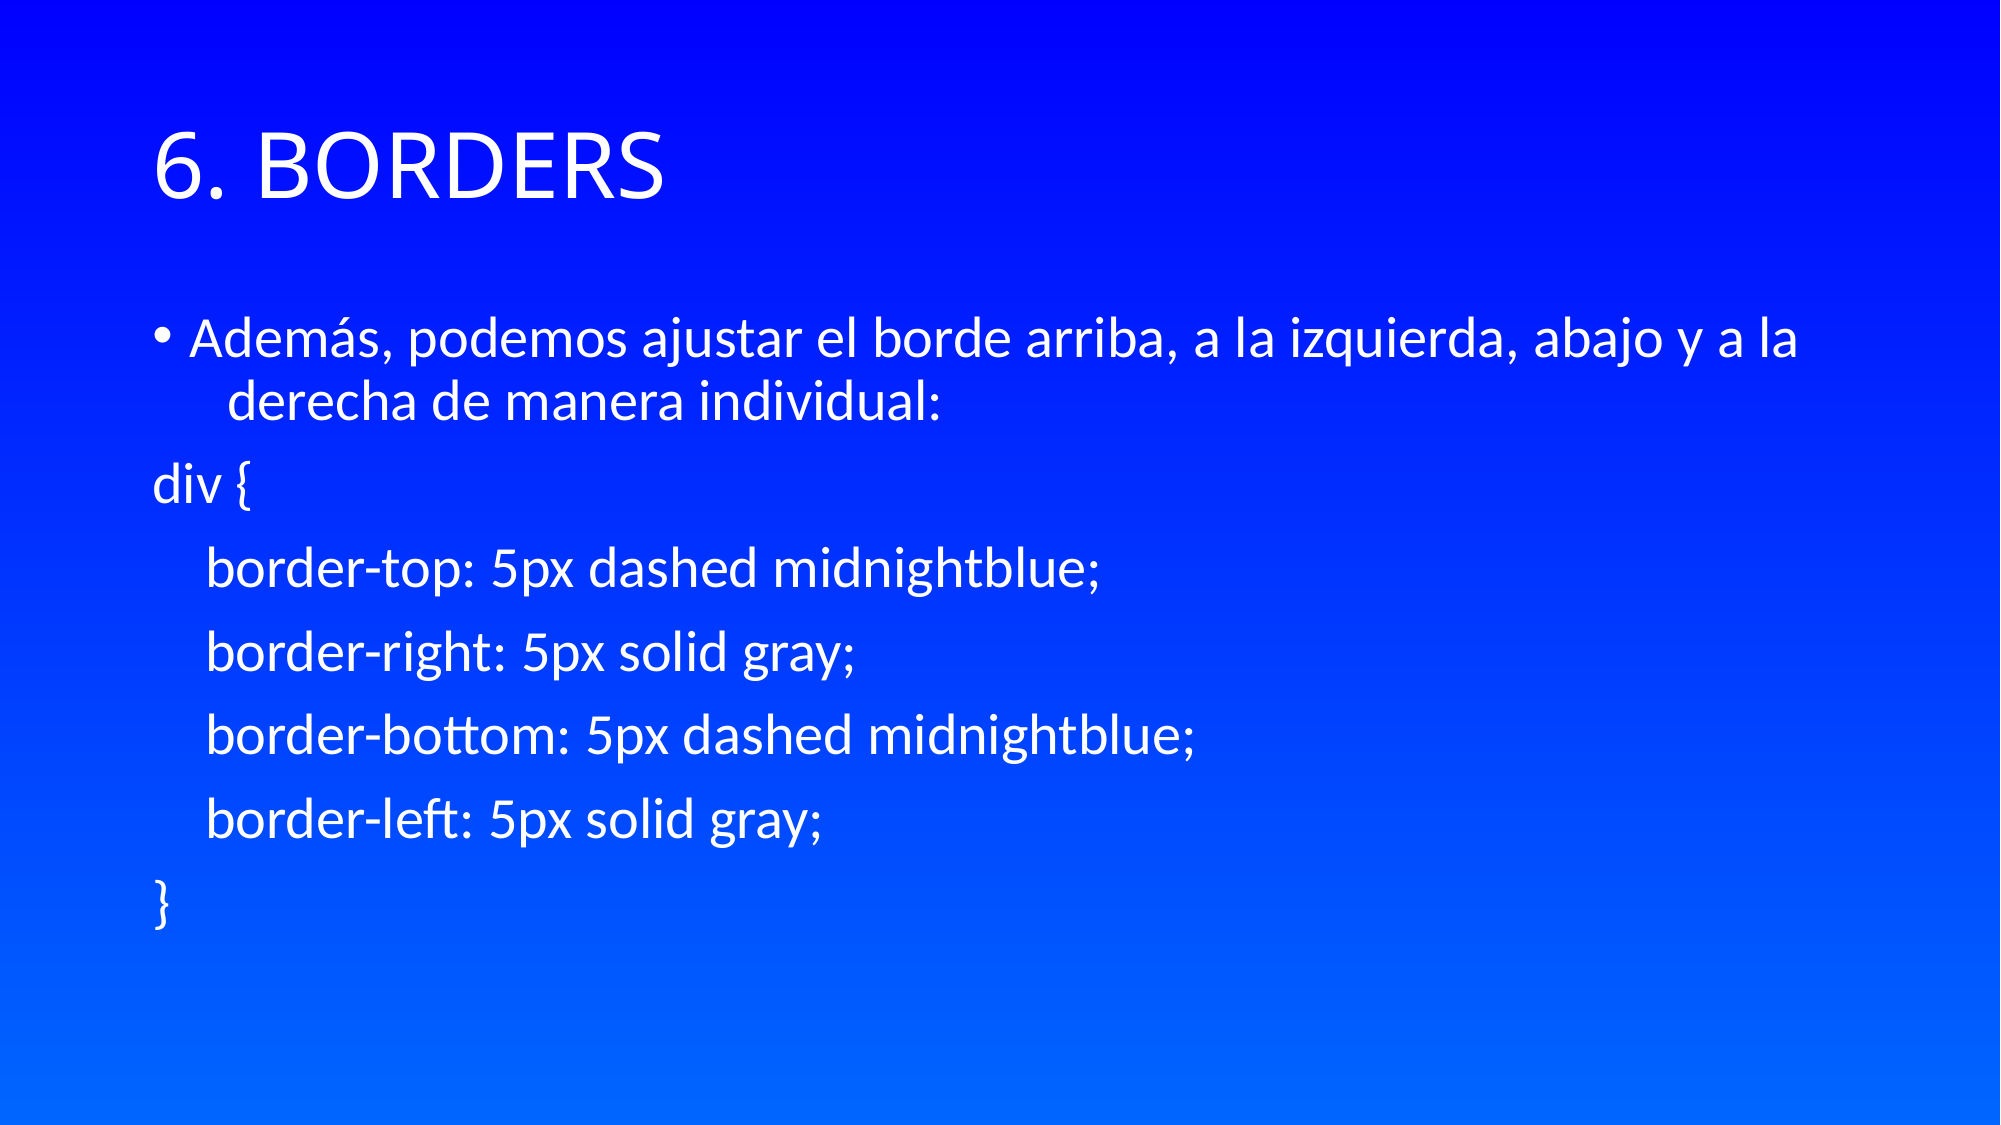

# 6. BORDERS
Además, podemos ajustar el borde arriba, a la izquierda, abajo y a la derecha de manera individual:
div {
 border-top: 5px dashed midnightblue;
 border-right: 5px solid gray;
 border-bottom: 5px dashed midnightblue;
 border-left: 5px solid gray;
}